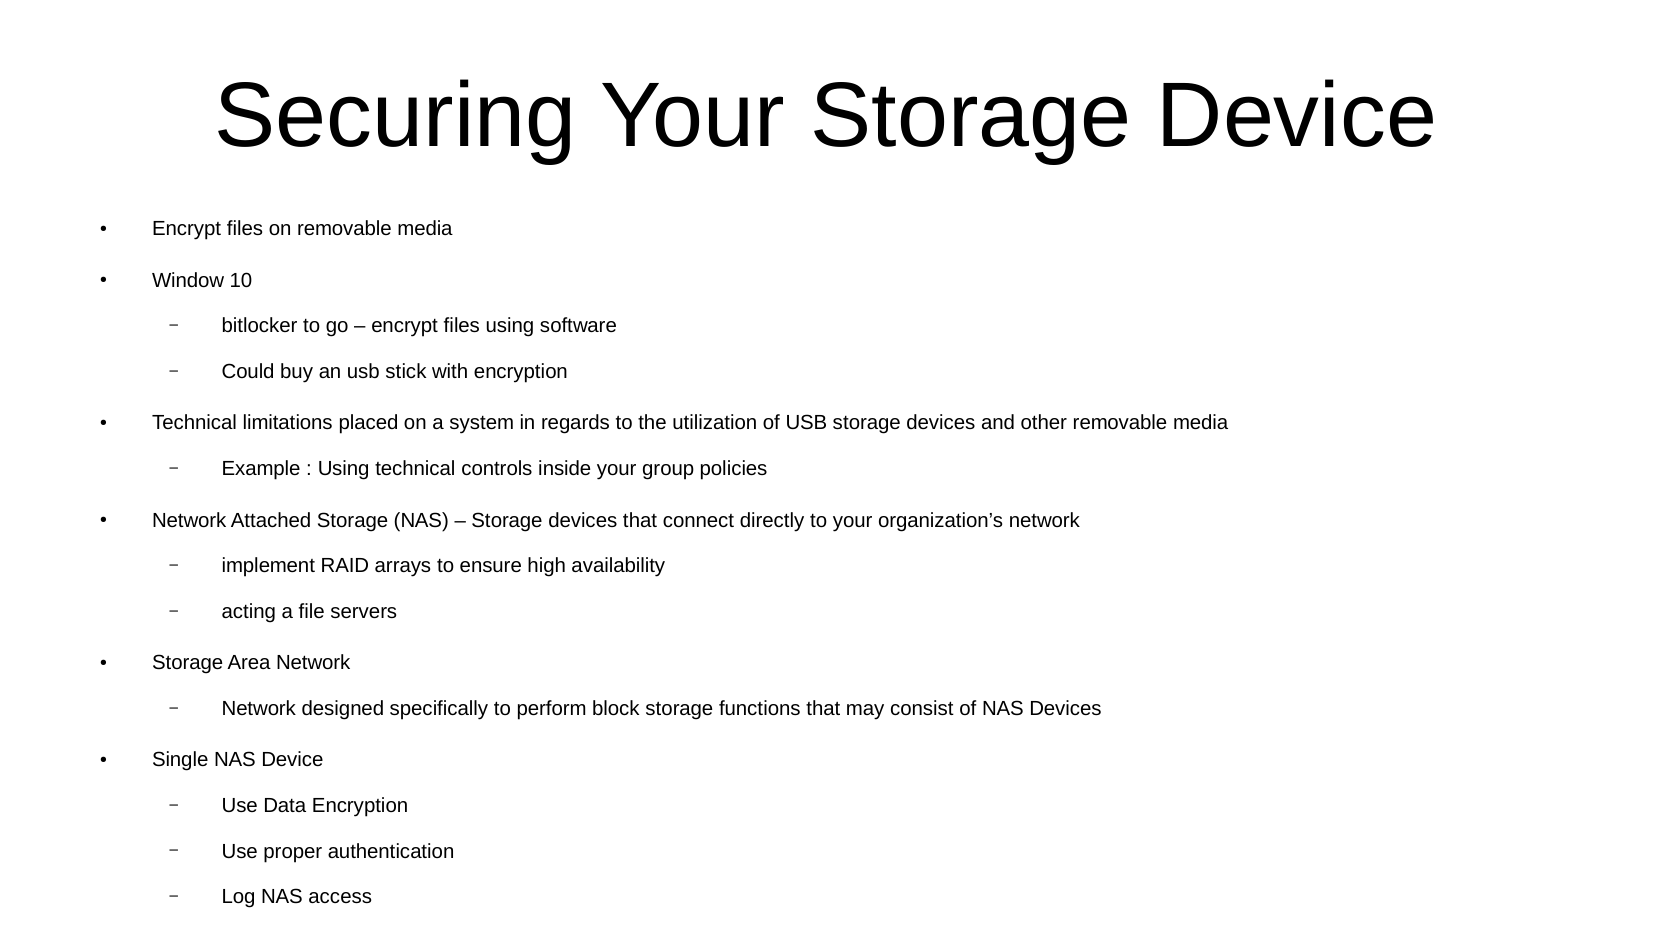

# Securing Your Storage Device
Encrypt files on removable media
Window 10
bitlocker to go – encrypt files using software
Could buy an usb stick with encryption
Technical limitations placed on a system in regards to the utilization of USB storage devices and other removable media
Example : Using technical controls inside your group policies
Network Attached Storage (NAS) – Storage devices that connect directly to your organization’s network
implement RAID arrays to ensure high availability
acting a file servers
Storage Area Network
Network designed specifically to perform block storage functions that may consist of NAS Devices
Single NAS Device
Use Data Encryption
Use proper authentication
Log NAS access